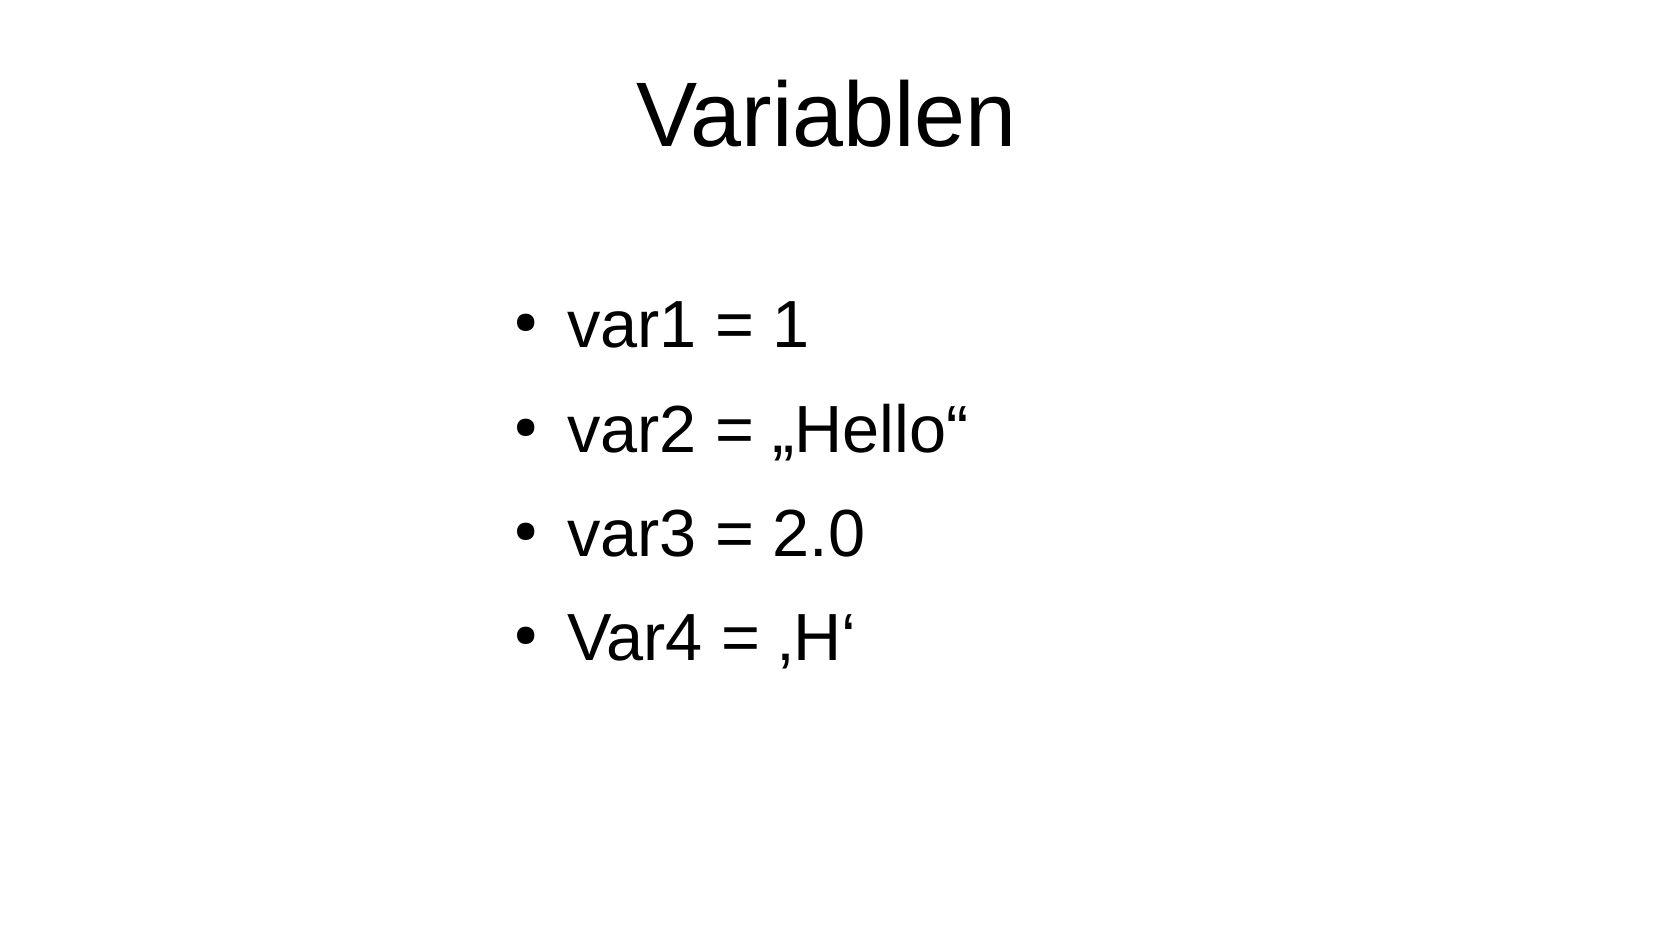

# Variablen
var1 = 1
var2 = „Hello“
var3 = 2.0
Var4 = ‚H‘